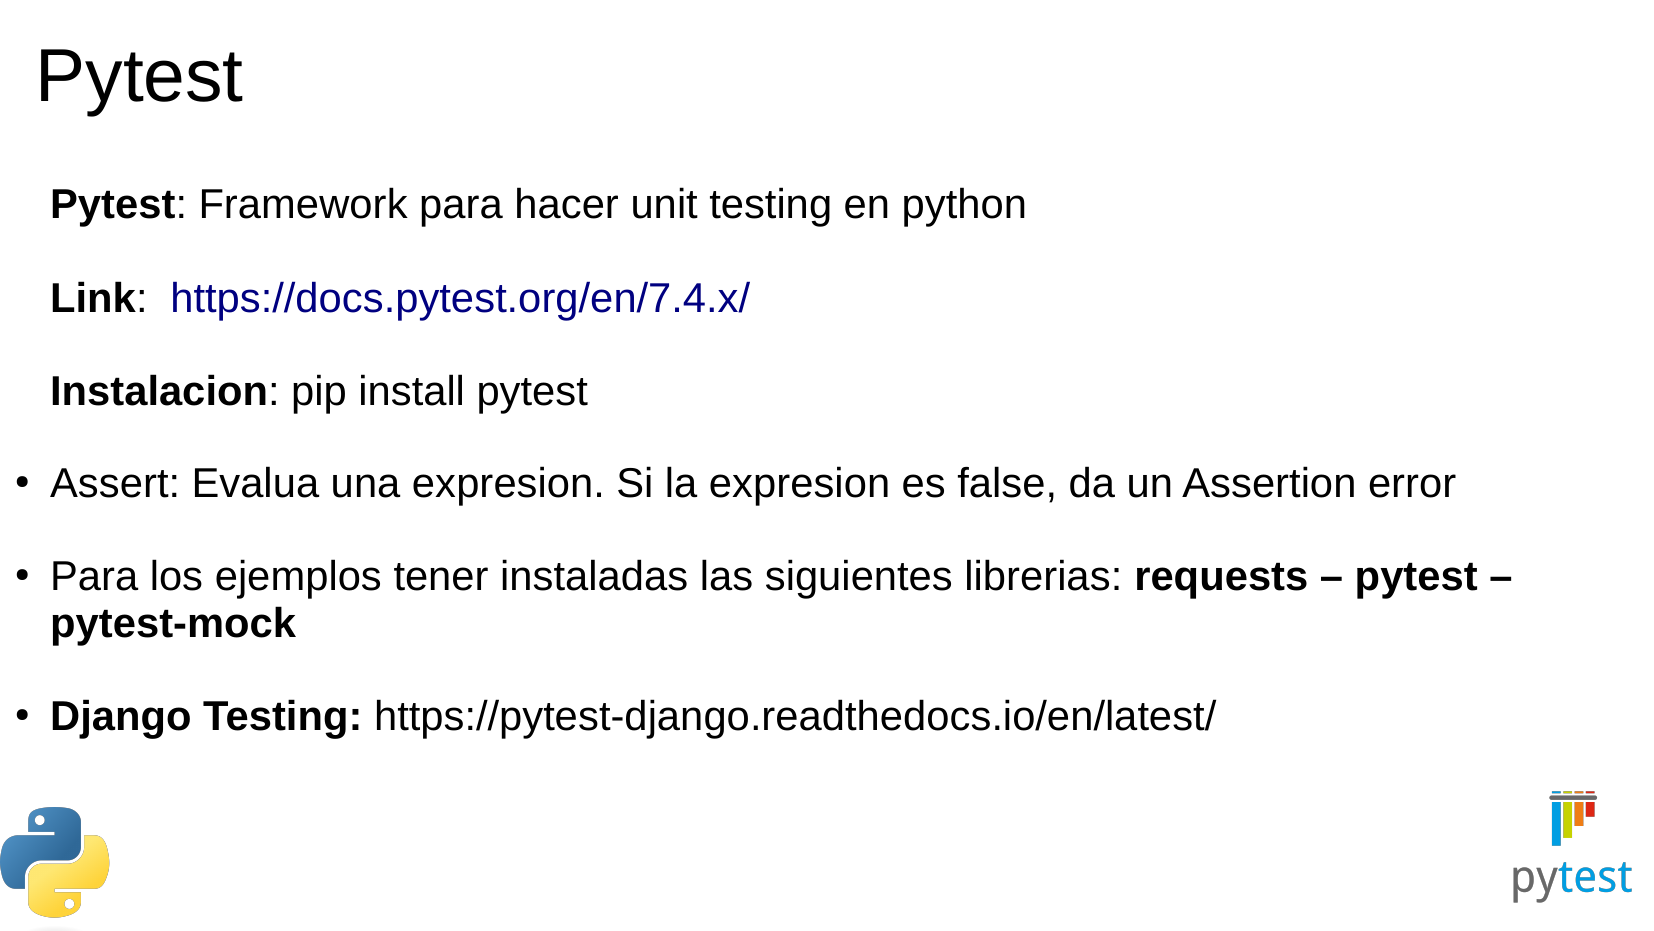

Pytest
Pytest: Framework para hacer unit testing en python
Link: https://docs.pytest.org/en/7.4.x/
Instalacion: pip install pytest
Assert: Evalua una expresion. Si la expresion es false, da un Assertion error
Para los ejemplos tener instaladas las siguientes librerias: requests – pytest – pytest-mock
Django Testing: https://pytest-django.readthedocs.io/en/latest/